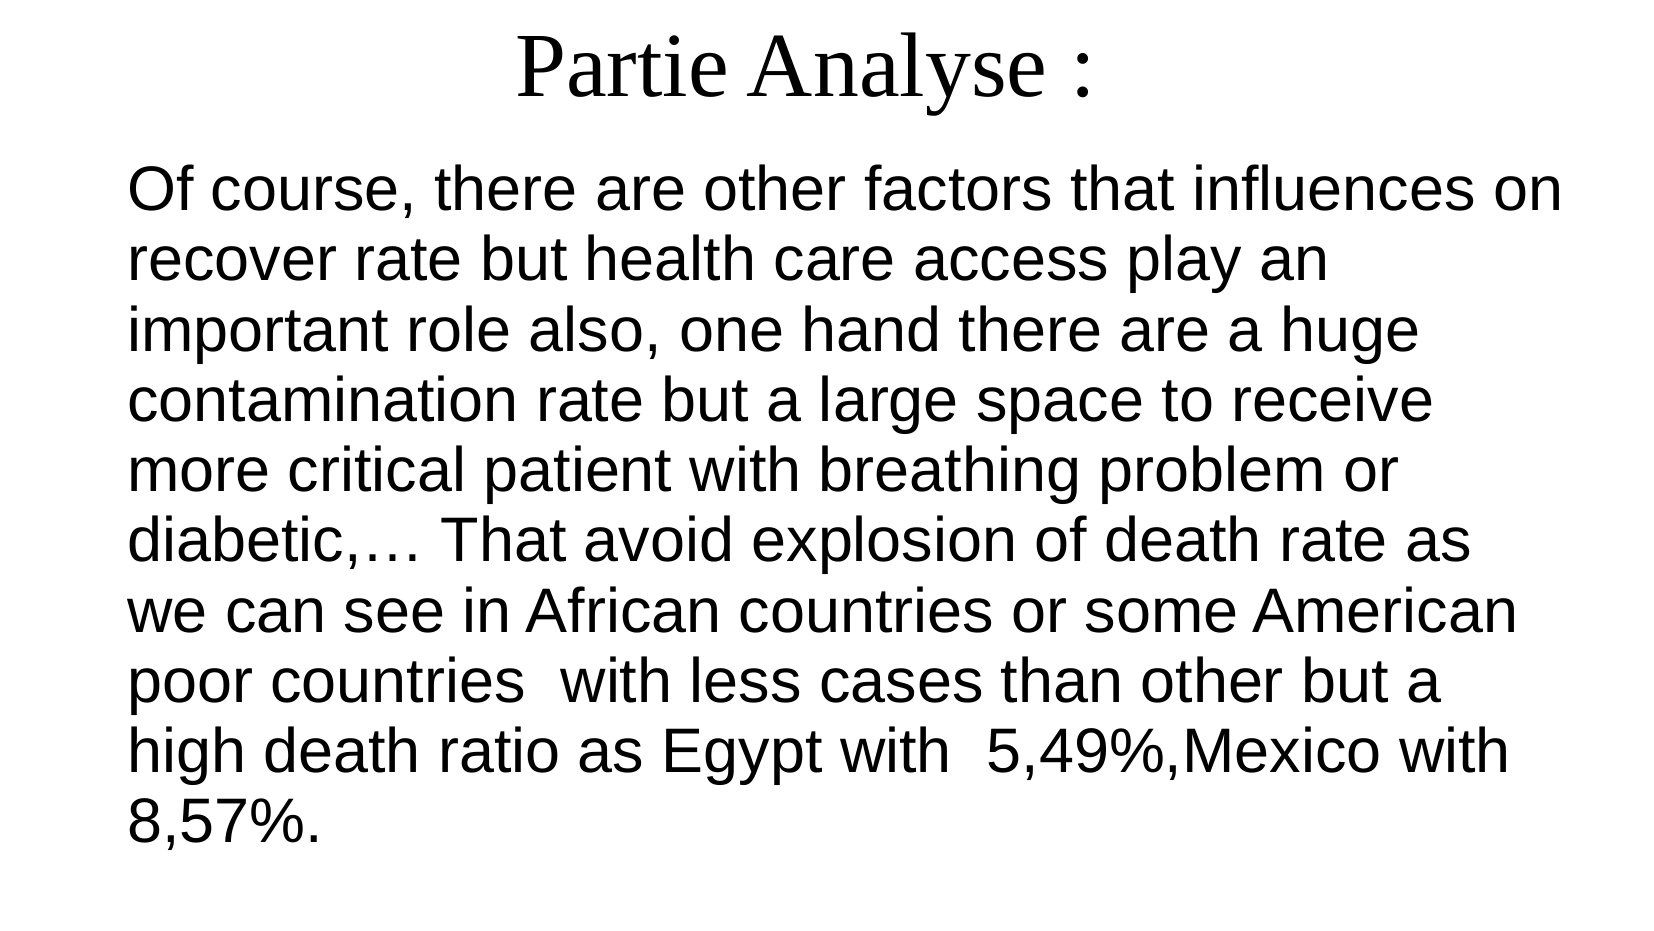

# Partie Analyse :
Of course, there are other factors that influences on recover rate but health care access play an important role also, one hand there are a huge contamination rate but a large space to receive more critical patient with breathing problem or diabetic,… That avoid explosion of death rate as we can see in African countries or some American poor countries with less cases than other but a high death ratio as Egypt with 5,49%,Mexico with 8,57%.